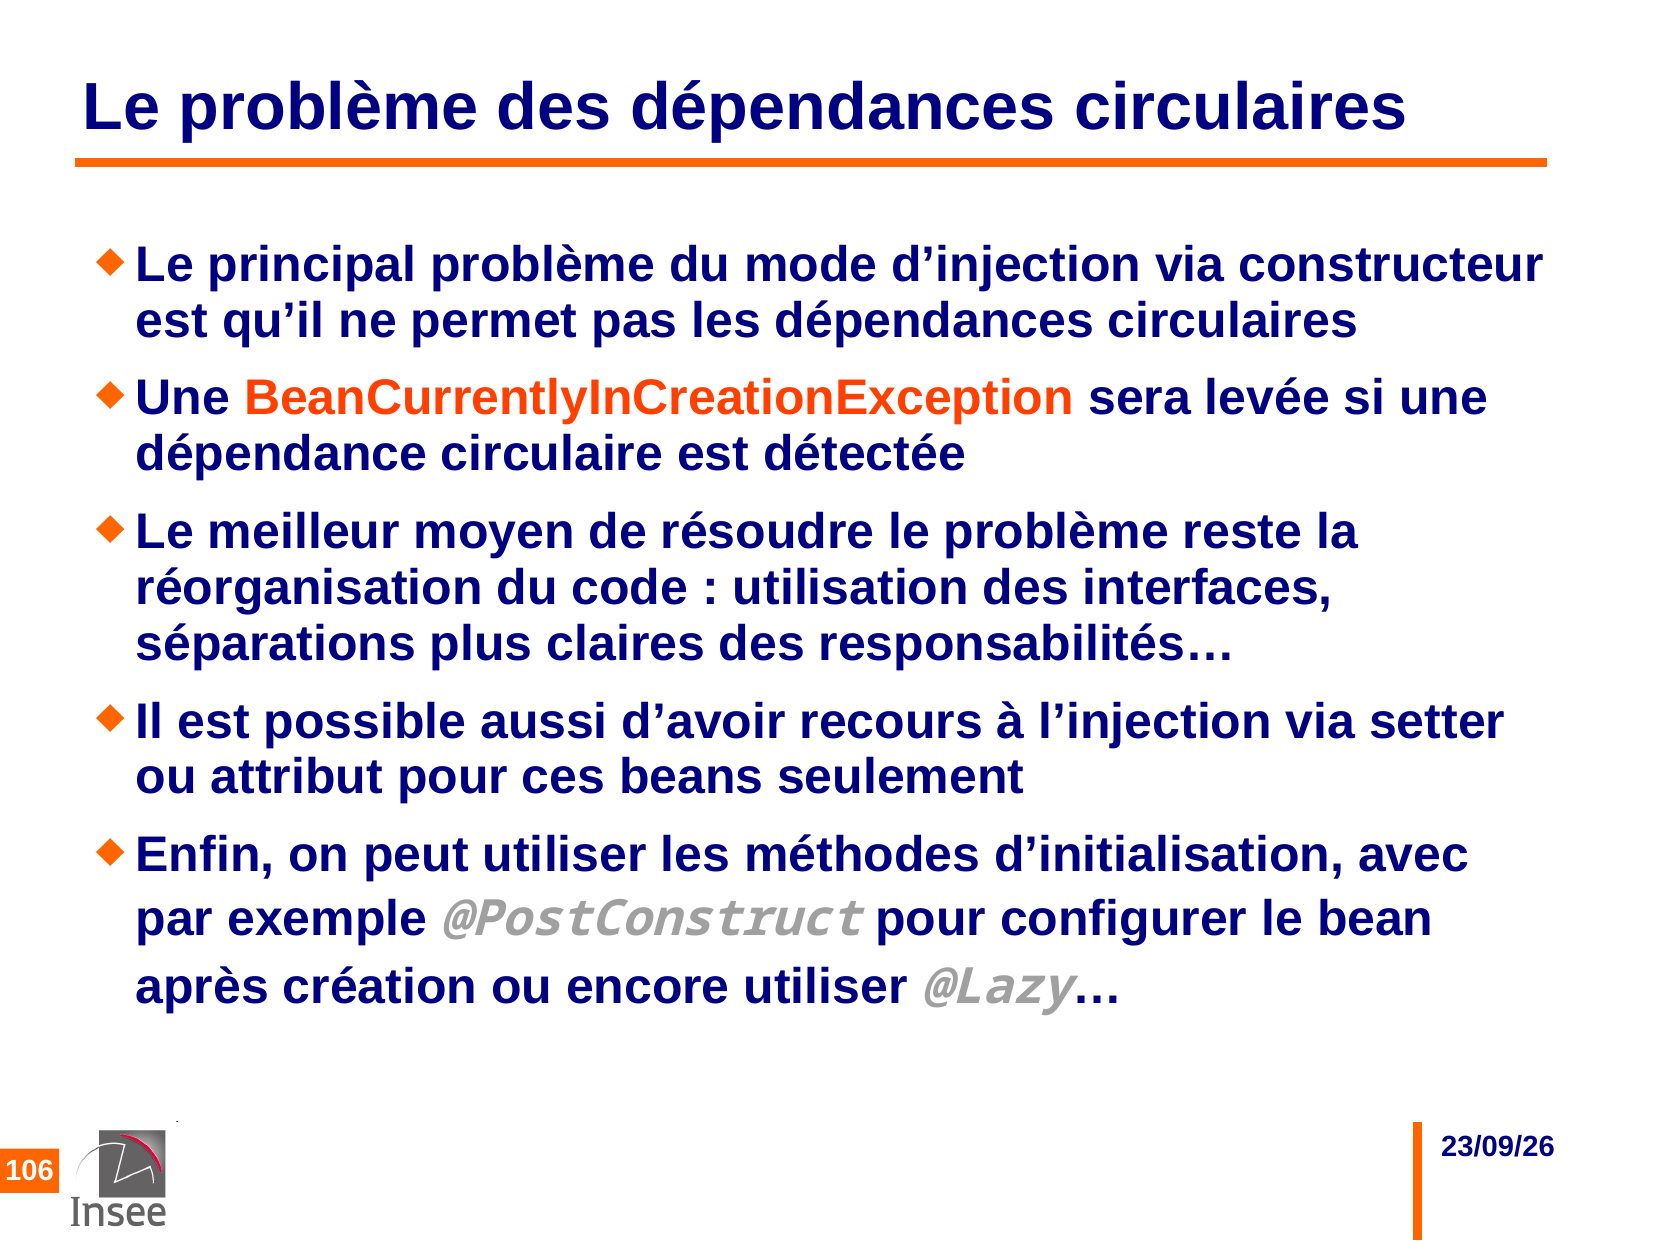

# Le problème des dépendances circulaires
Le principal problème du mode d’injection via constructeur est qu’il ne permet pas les dépendances circulaires
Une BeanCurrentlyInCreationException sera levée si une dépendance circulaire est détectée
Le meilleur moyen de résoudre le problème reste la réorganisation du code : utilisation des interfaces, séparations plus claires des responsabilités…
Il est possible aussi d’avoir recours à l’injection via setter ou attribut pour ces beans seulement
Enfin, on peut utiliser les méthodes d’initialisation, avec par exemple @PostConstruct pour configurer le bean après création ou encore utiliser @Lazy…
106